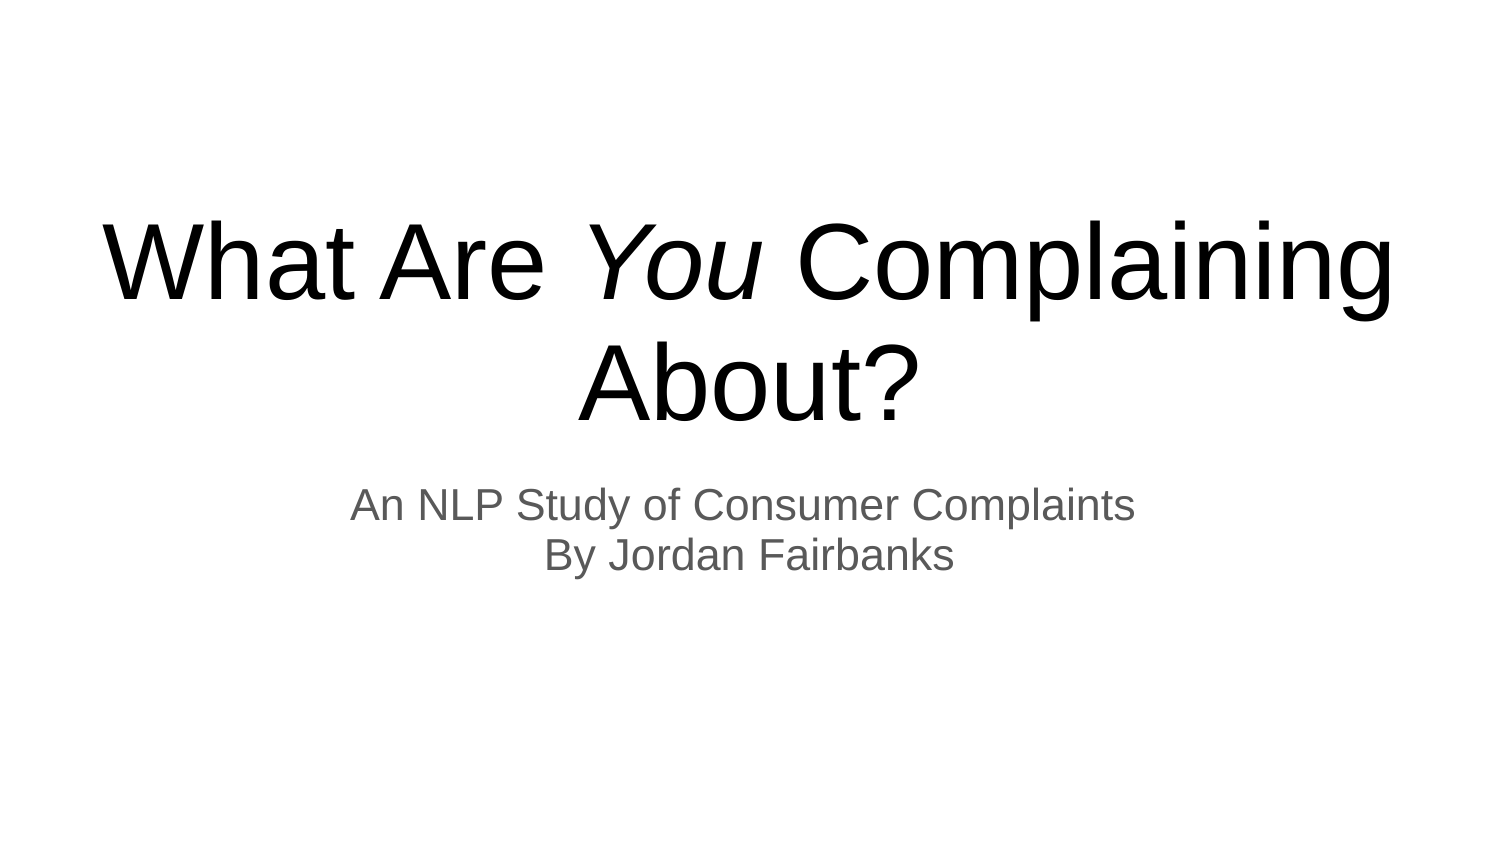

# What Are You Complaining About?
An NLP Study of Consumer Complaints
By Jordan Fairbanks